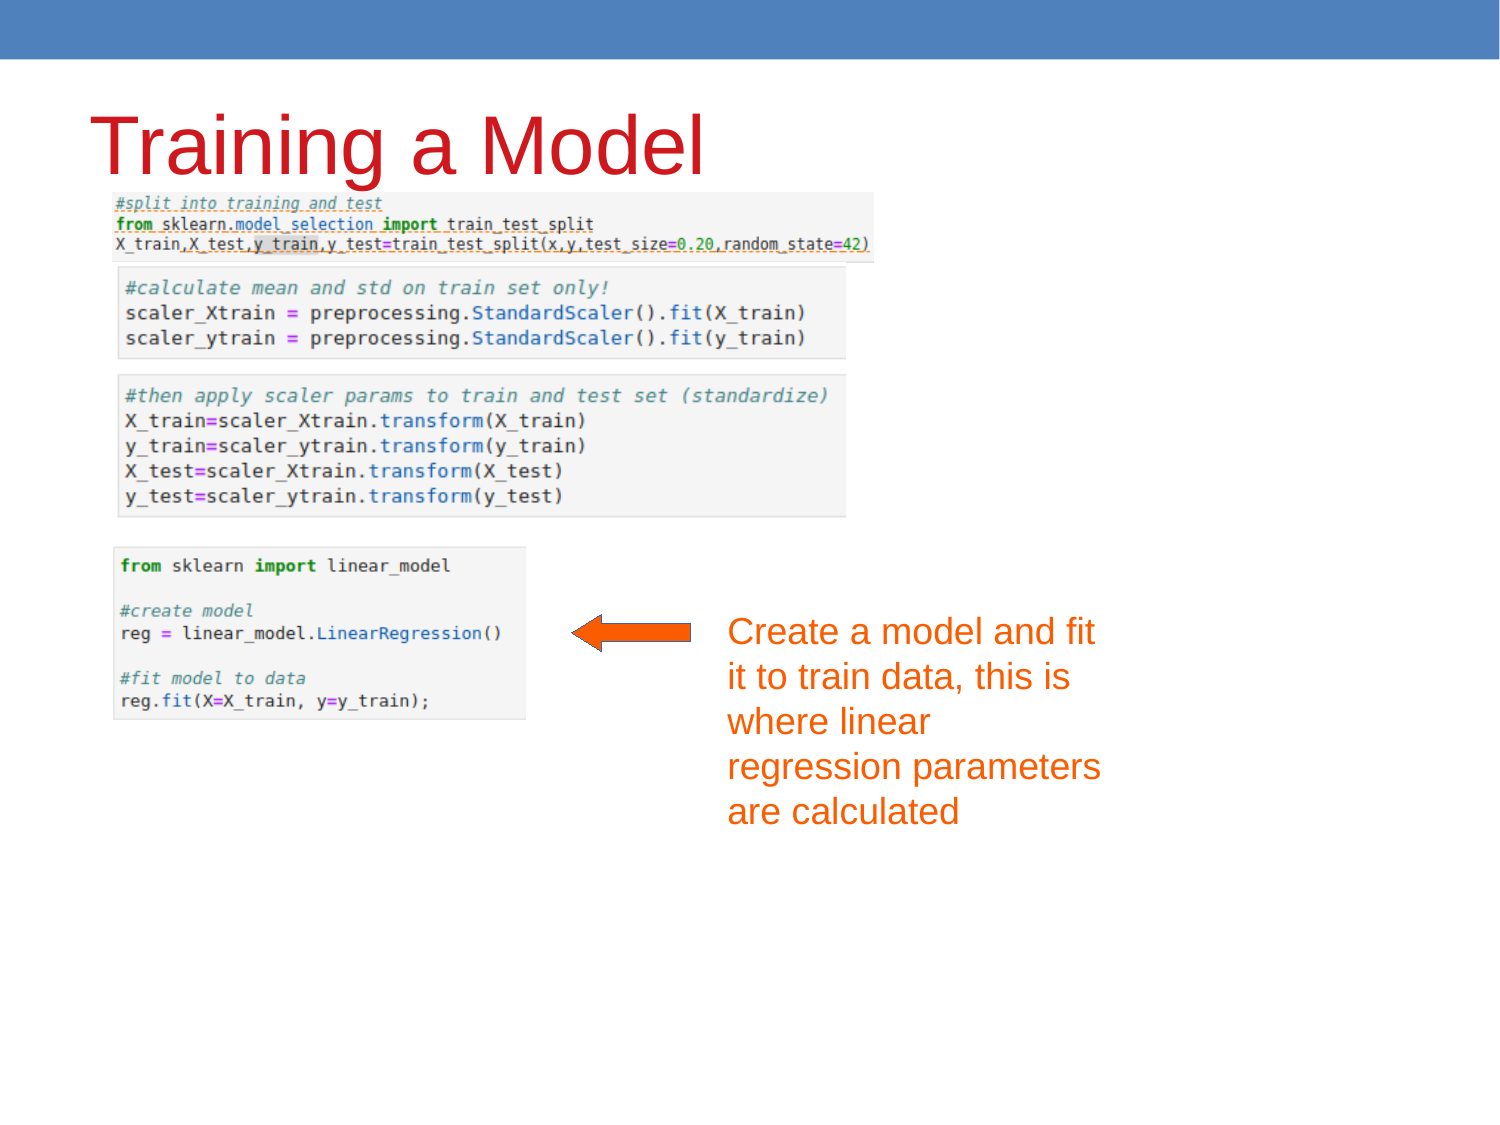

Training a Model
Create a model and fit it to train data, this is where linear regression parameters are calculated